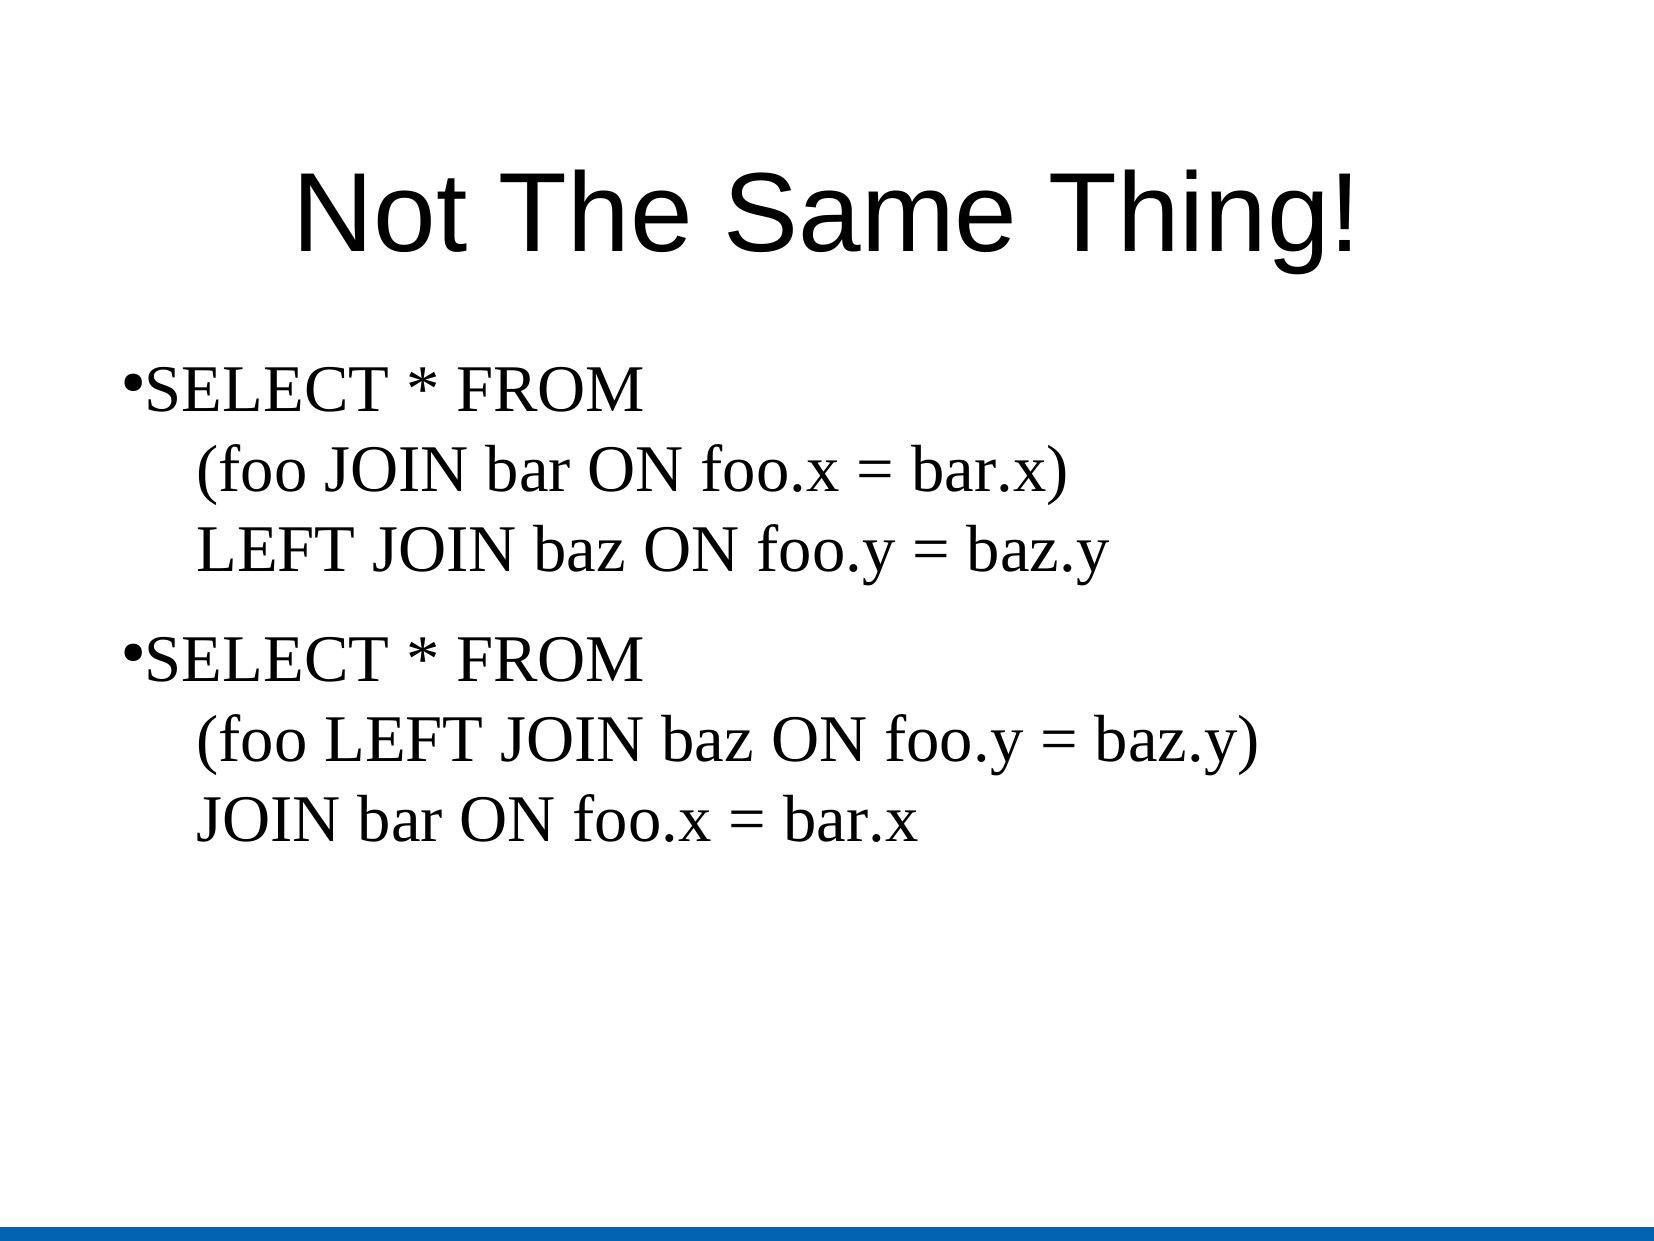

# Not The Same Thing!
SELECT * FROM
	(foo JOIN bar ON foo.x = bar.x)
	LEFT JOIN baz ON foo.y = baz.y
SELECT * FROM
	(foo LEFT JOIN baz ON foo.y = baz.y)
	JOIN bar ON foo.x = bar.x